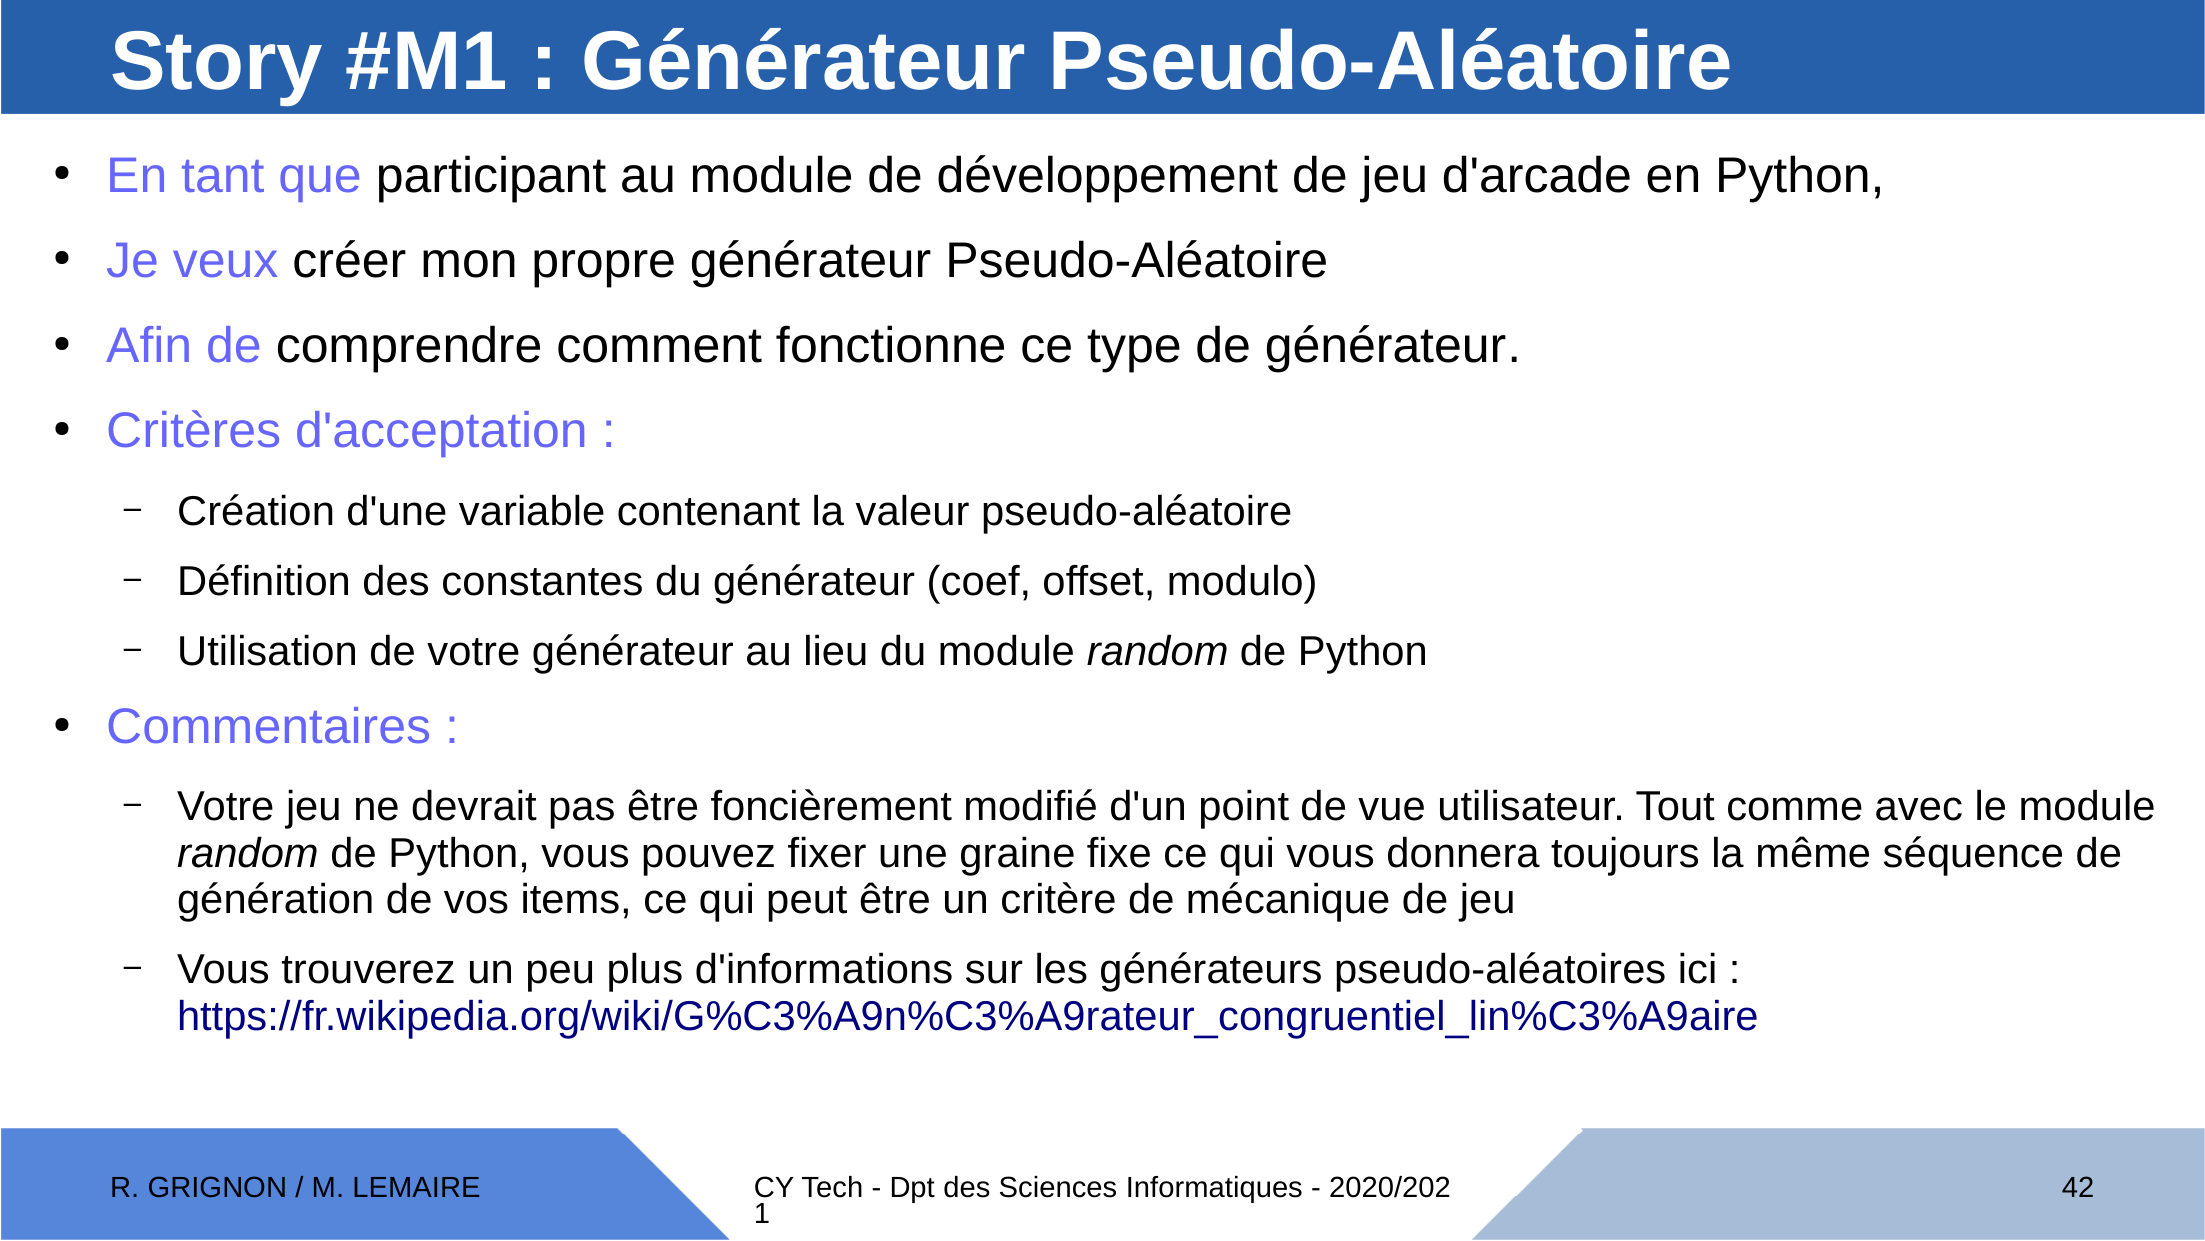

# Story #M1 : Générateur Pseudo-Aléatoire
En tant que participant au module de développement de jeu d'arcade en Python,
Je veux créer mon propre générateur Pseudo-Aléatoire
Afin de comprendre comment fonctionne ce type de générateur.
Critères d'acceptation :
Création d'une variable contenant la valeur pseudo-aléatoire
Définition des constantes du générateur (coef, offset, modulo)
Utilisation de votre générateur au lieu du module random de Python
Commentaires :
Votre jeu ne devrait pas être foncièrement modifié d'un point de vue utilisateur. Tout comme avec le module random de Python, vous pouvez fixer une graine fixe ce qui vous donnera toujours la même séquence de génération de vos items, ce qui peut être un critère de mécanique de jeu
Vous trouverez un peu plus d'informations sur les générateurs pseudo-aléatoires ici : https://fr.wikipedia.org/wiki/G%C3%A9n%C3%A9rateur_congruentiel_lin%C3%A9aire
R. GRIGNON / M. LEMAIRE
CY Tech - Dpt des Sciences Informatiques - 2020/2021
42